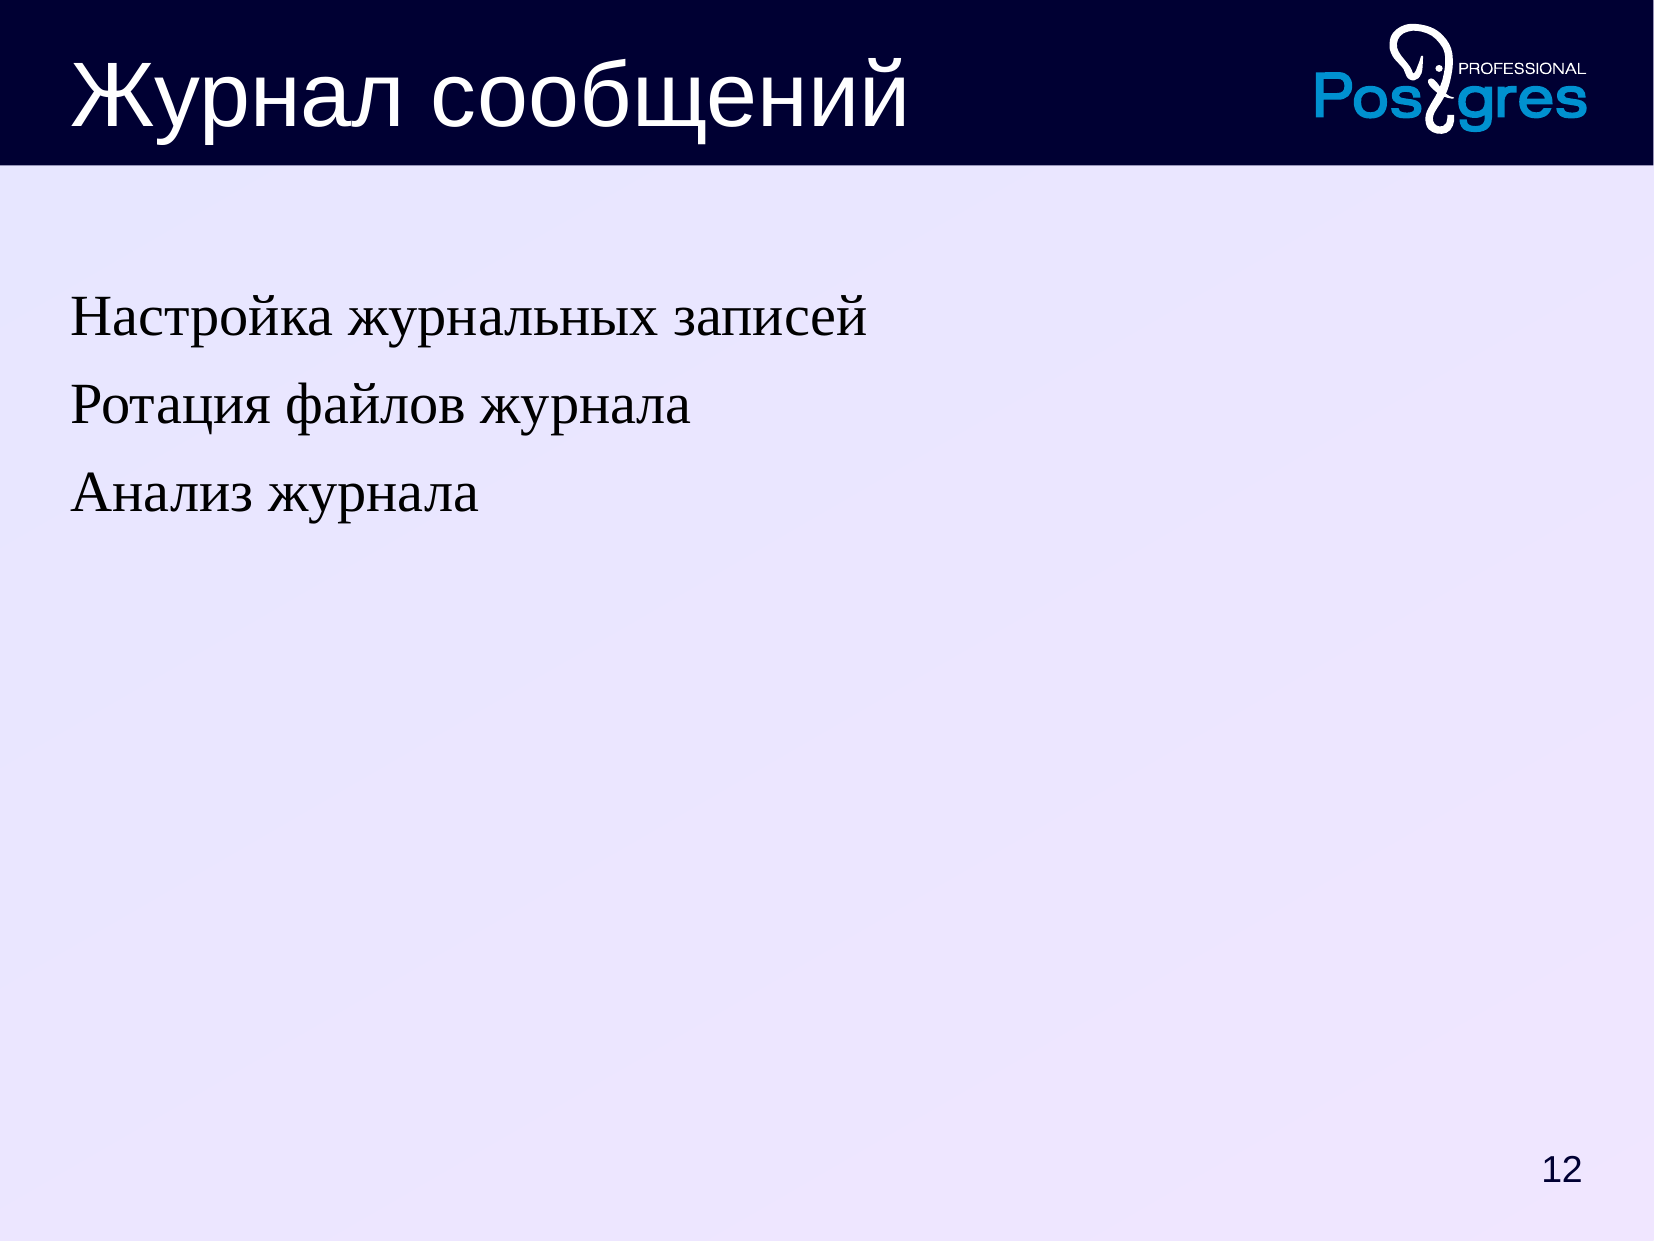

# Журнал сообщений
Настройка журнальных записей
Ротация файлов журнала
Анализ журнала